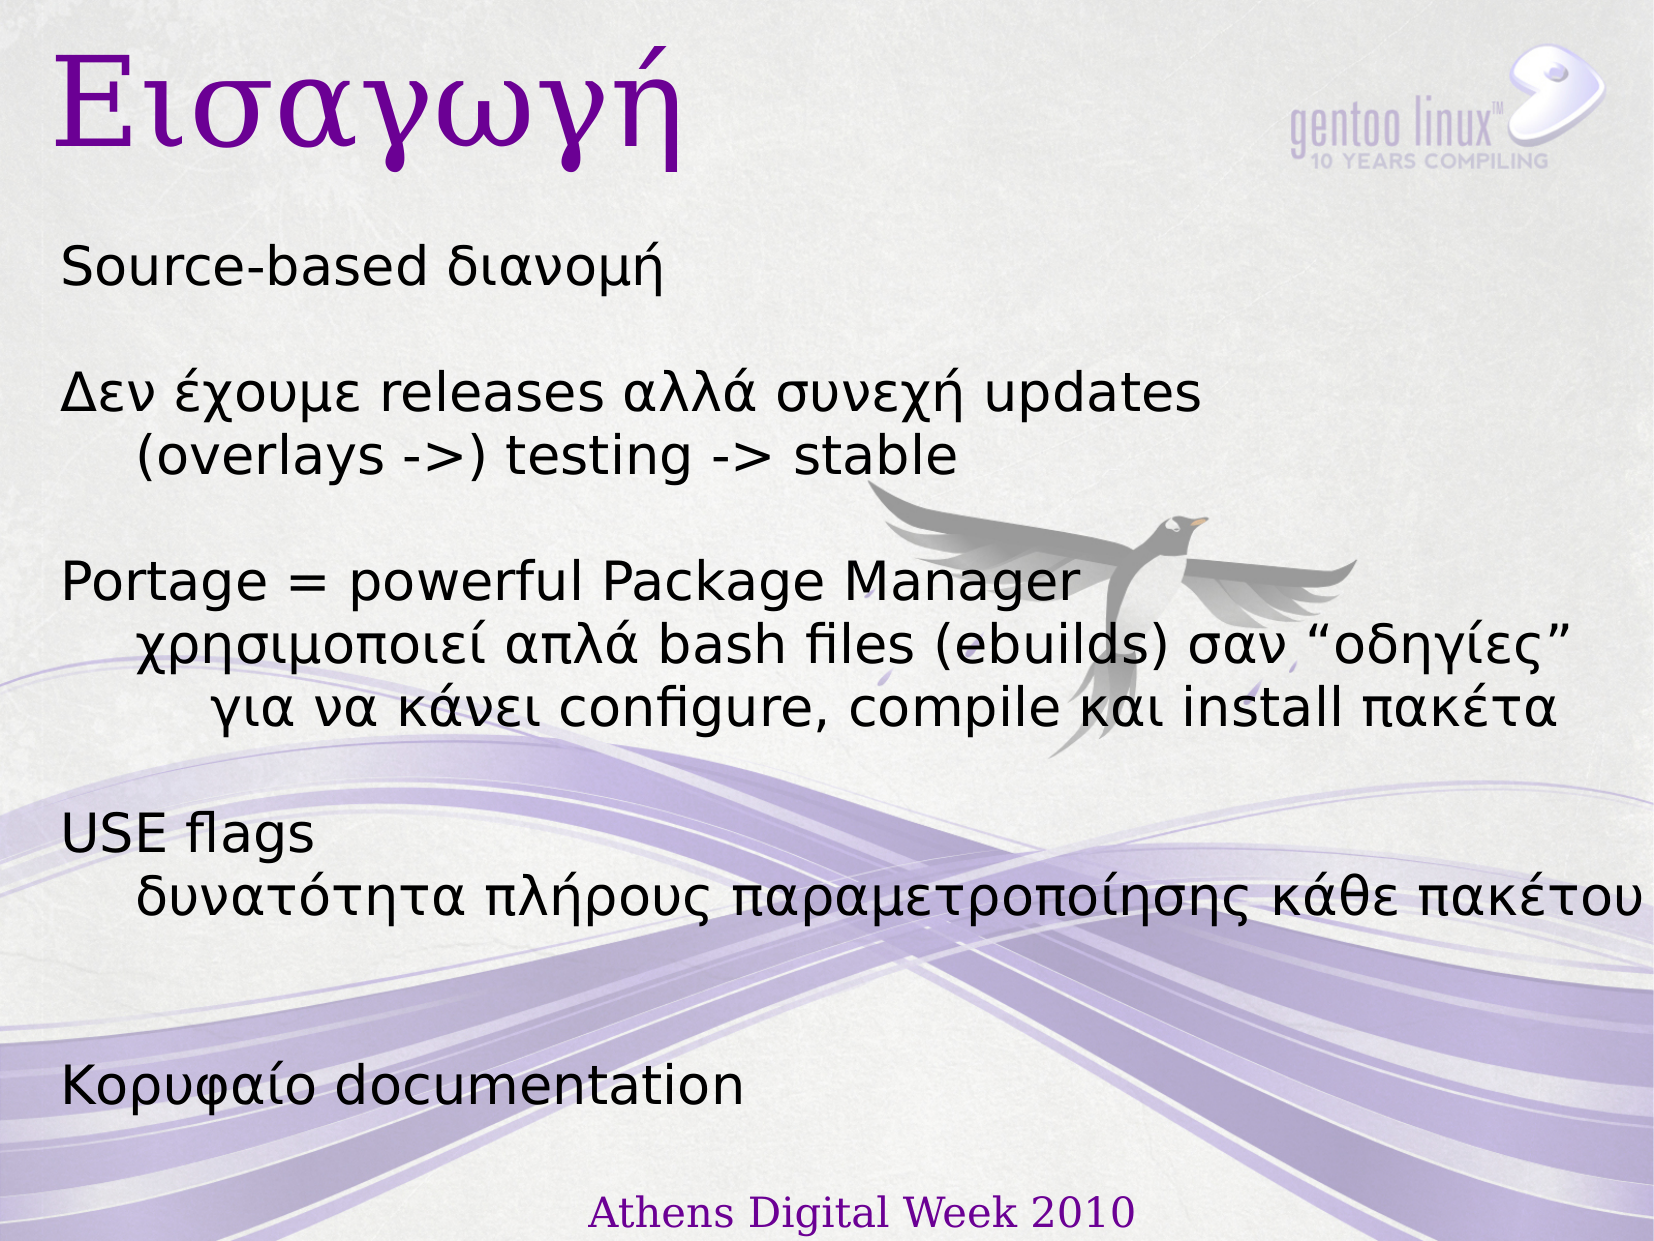

# Εισαγωγή
Source-based διανομή
Δεν έχουμε releases αλλά συνεχή updates
	(overlays ->) testing -> stable
Portage = powerful Package Manager
	χρησιμοποιεί απλά bash files (ebuilds) σαν “οδηγίες”
		για να κάνει configure, compile και install πακέτα
USE flags
	δυνατότητα πλήρους παραμετροποίησης κάθε πακέτου
Κορυφαίο documentation
Athens Digital Week 2010